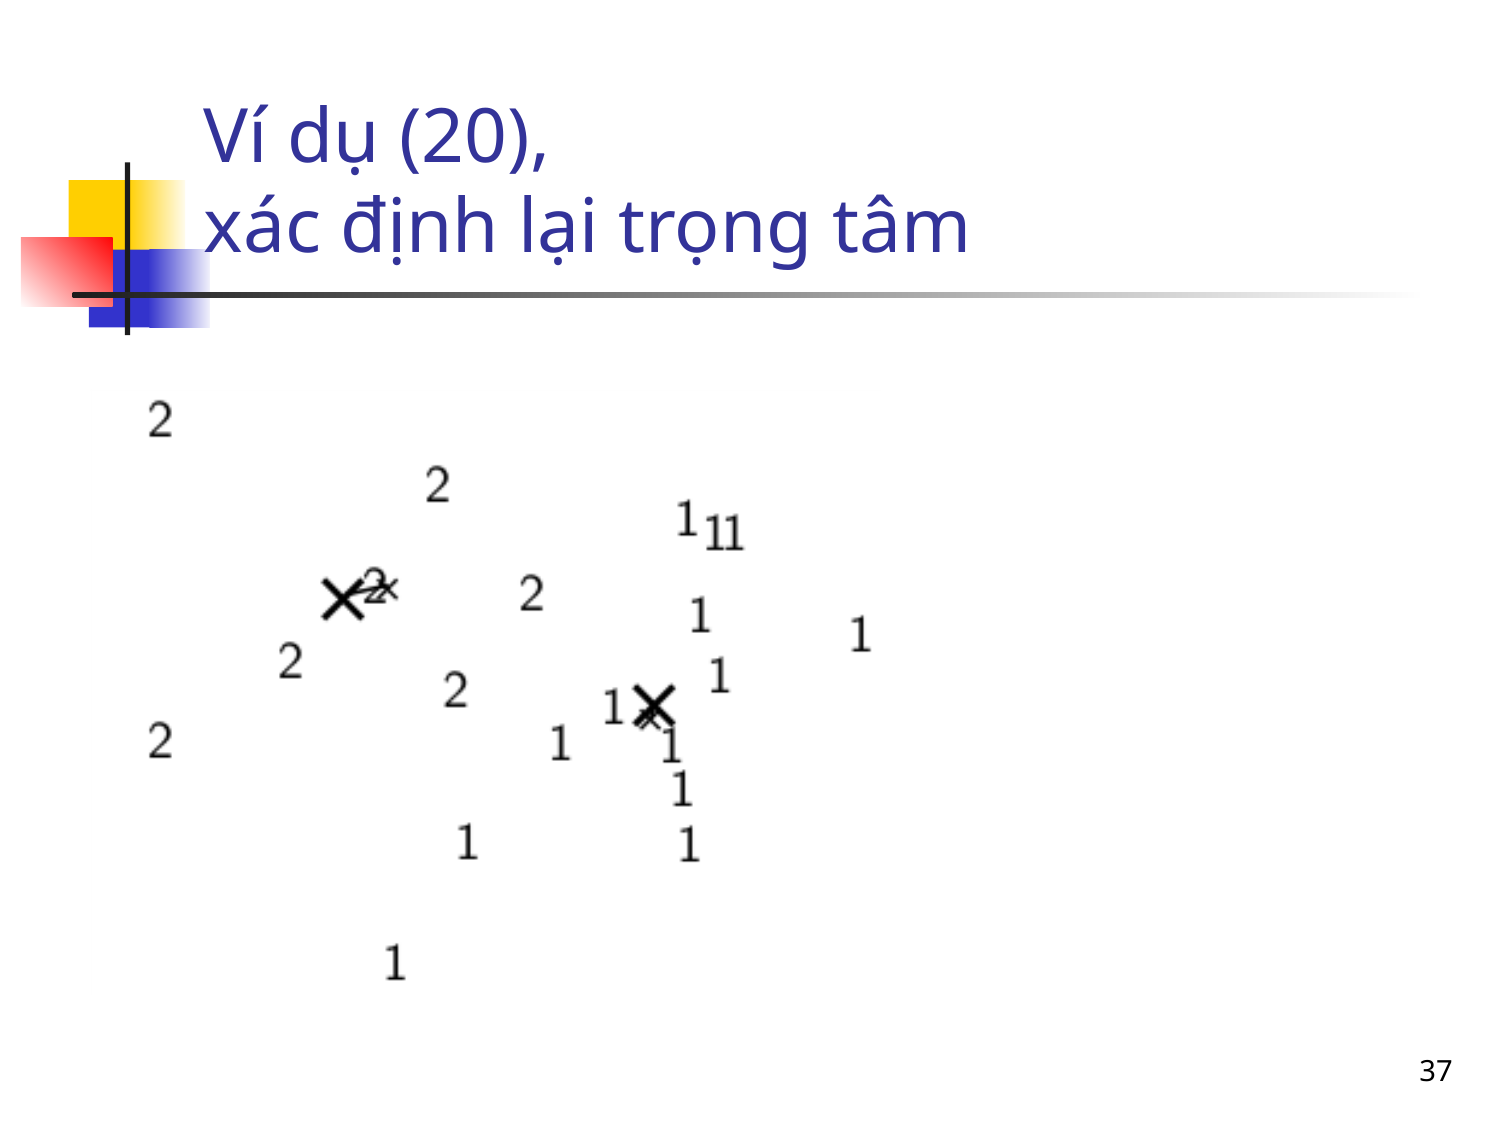

# Ví dụ (20), xác định lại trọng tâm